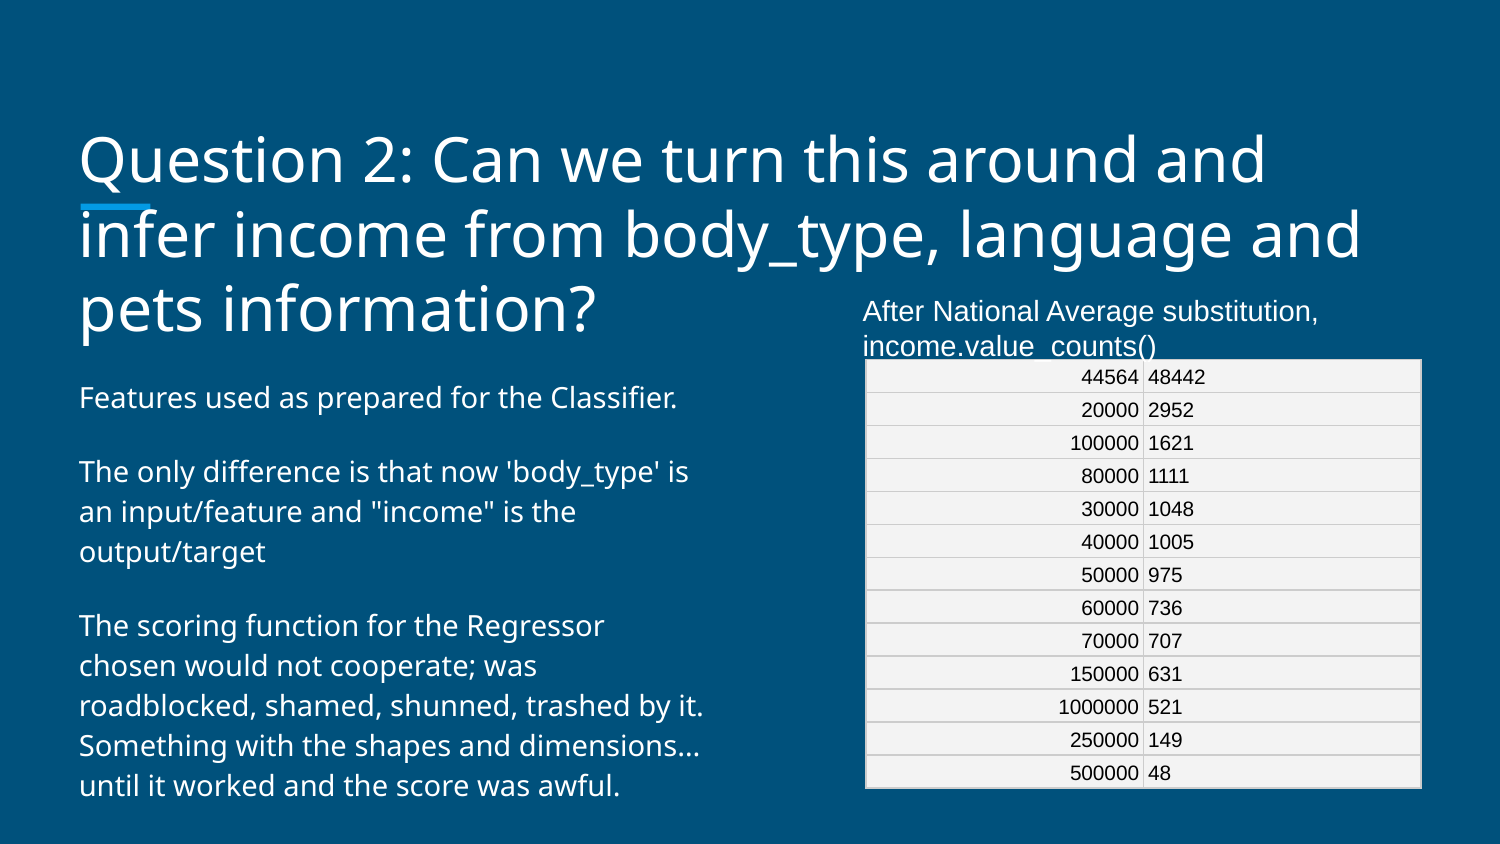

# Question 2: Can we turn this around and infer income from body_type, language and pets information?
After National Average substitution, income.value_counts()
| 44564 | 48442 |
| --- | --- |
| 20000 | 2952 |
| 100000 | 1621 |
| 80000 | 1111 |
| 30000 | 1048 |
| 40000 | 1005 |
| 50000 | 975 |
| 60000 | 736 |
| 70000 | 707 |
| 150000 | 631 |
| 1000000 | 521 |
| 250000 | 149 |
| 500000 | 48 |
Features used as prepared for the Classifier.
The only difference is that now 'body_type' is an input/feature and "income" is the output/target
The scoring function for the Regressor chosen would not cooperate; was roadblocked, shamed, shunned, trashed by it. Something with the shapes and dimensions… until it worked and the score was awful.
Own Simple scoring function developed.